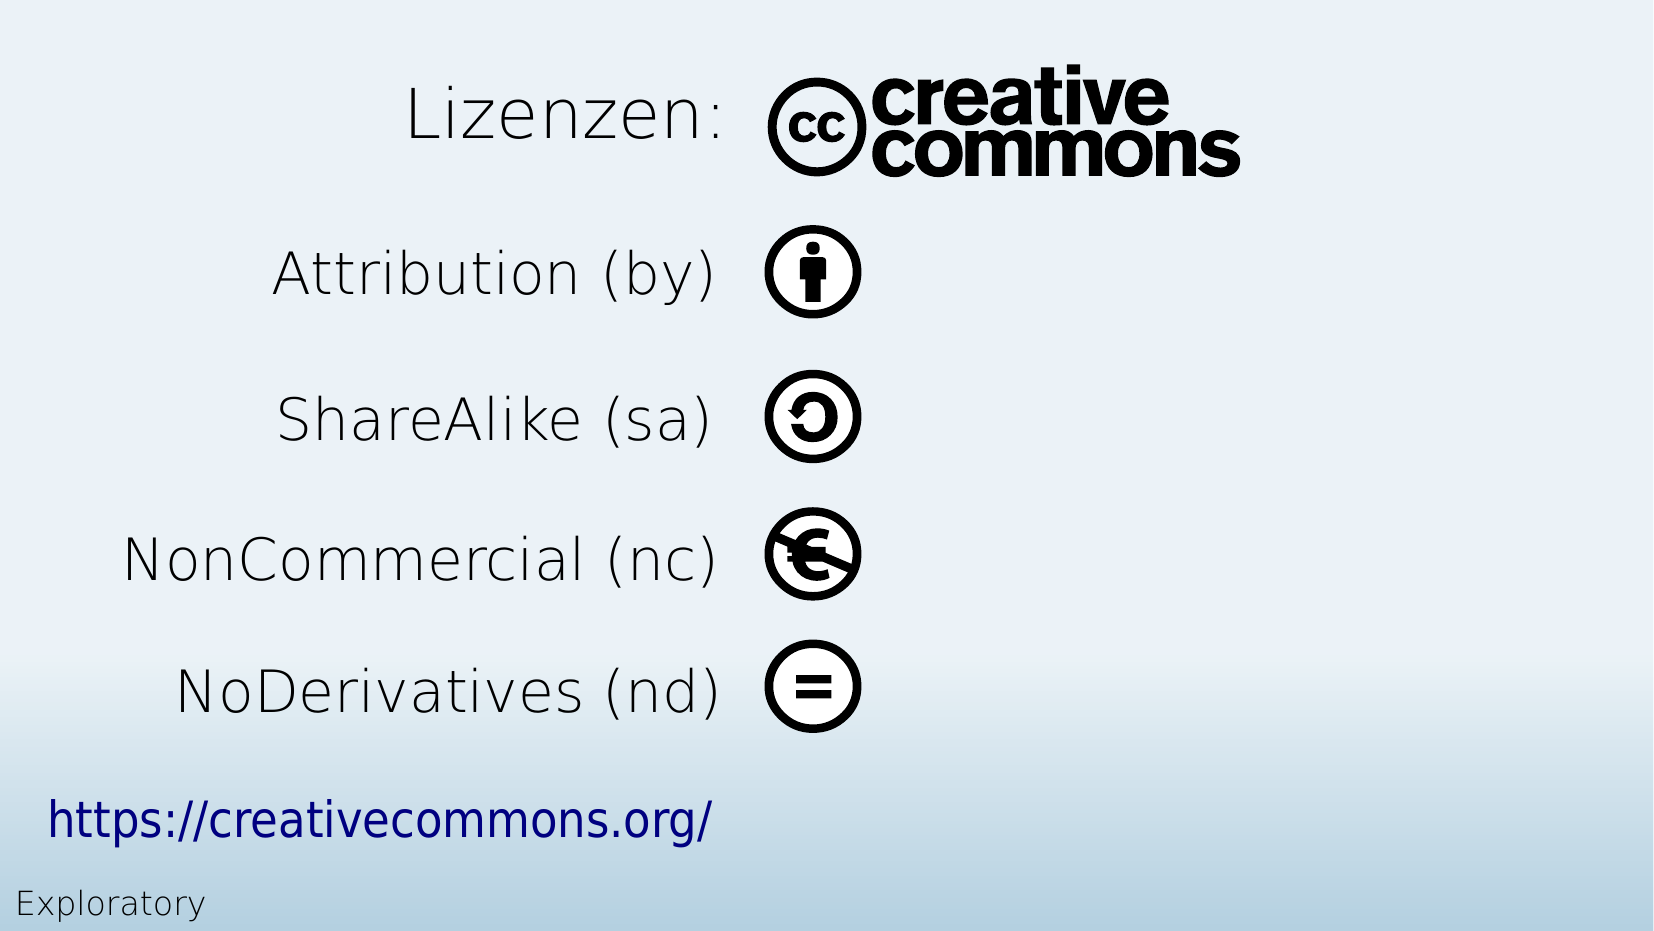

# Lizenzen:
Attribution (by)
ShareAlike (sa)
NonCommercial (nc)
NoDerivatives (nd)
https://creativecommons.org/